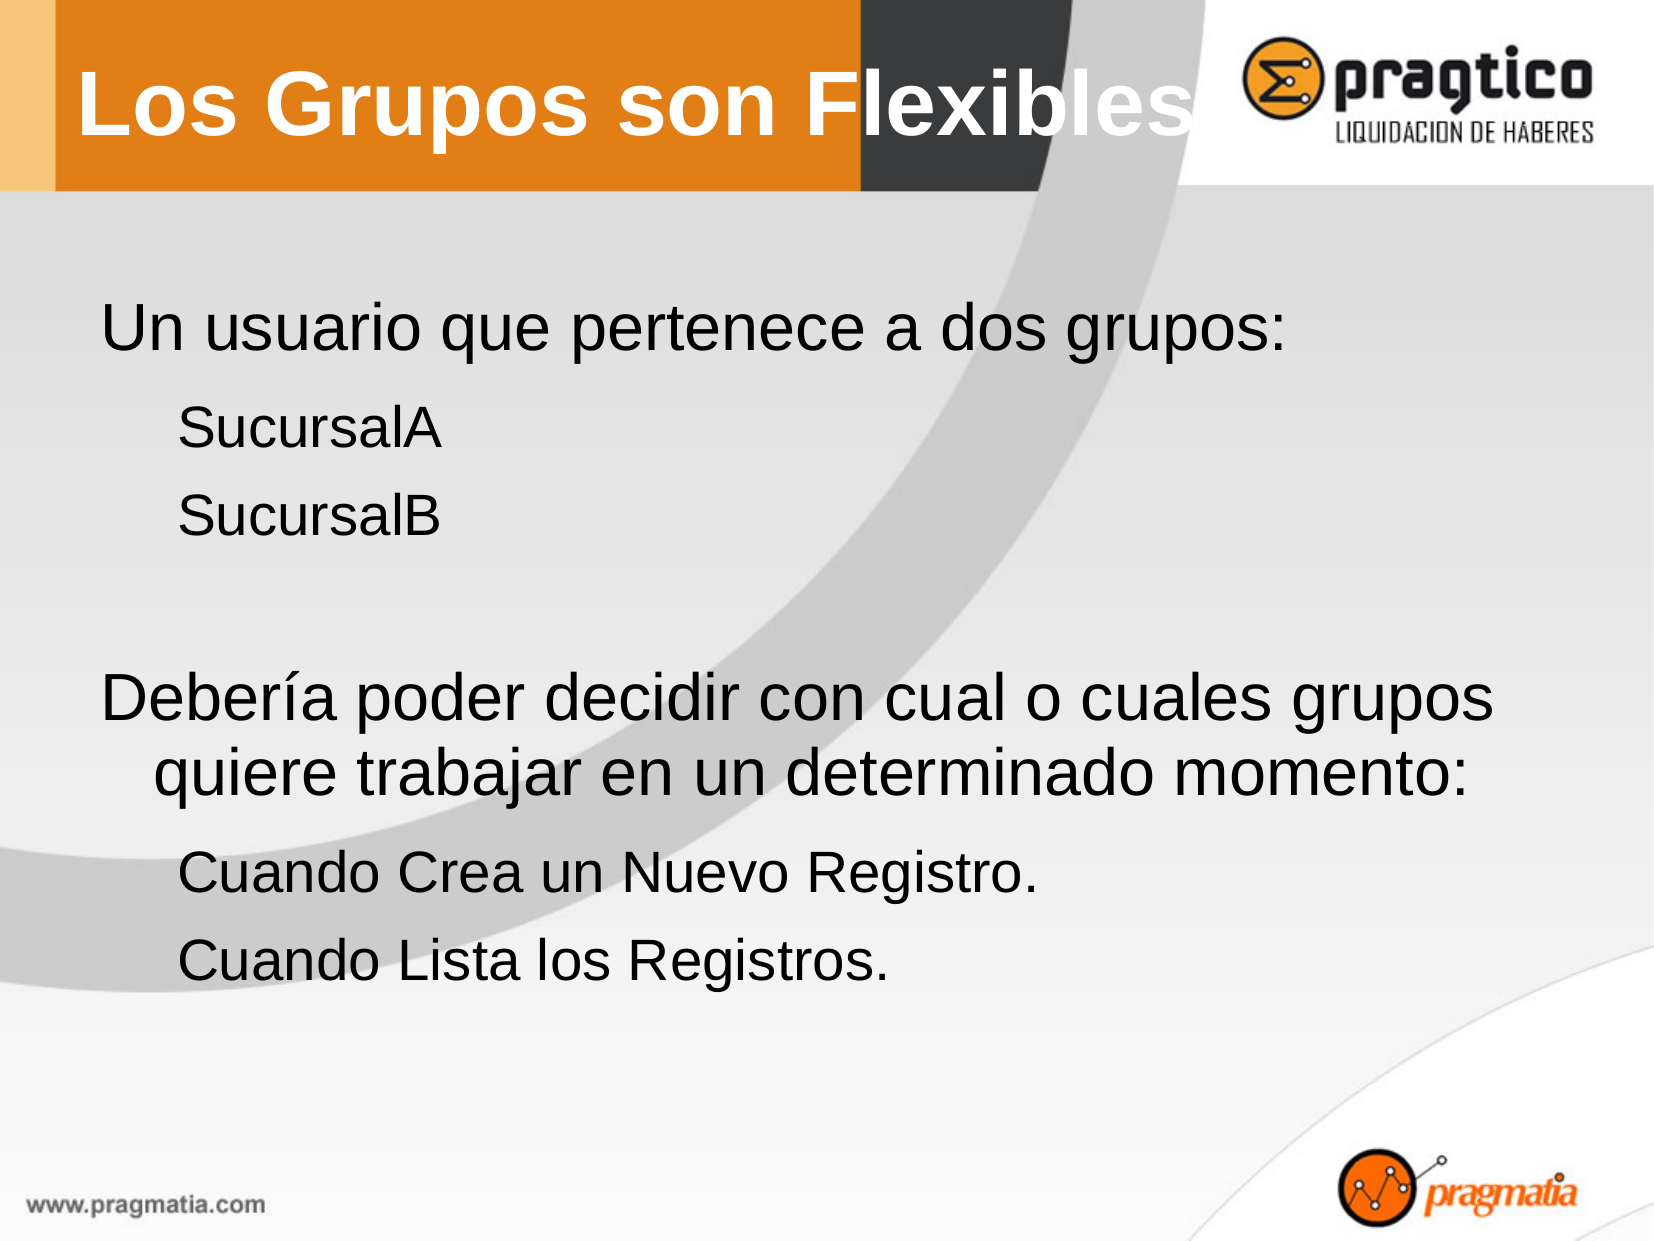

# Los Grupos son Flexibles
Un usuario que pertenece a dos grupos:
SucursalA
SucursalB
Debería poder decidir con cual o cuales grupos quiere trabajar en un determinado momento:
Cuando Crea un Nuevo Registro.
Cuando Lista los Registros.